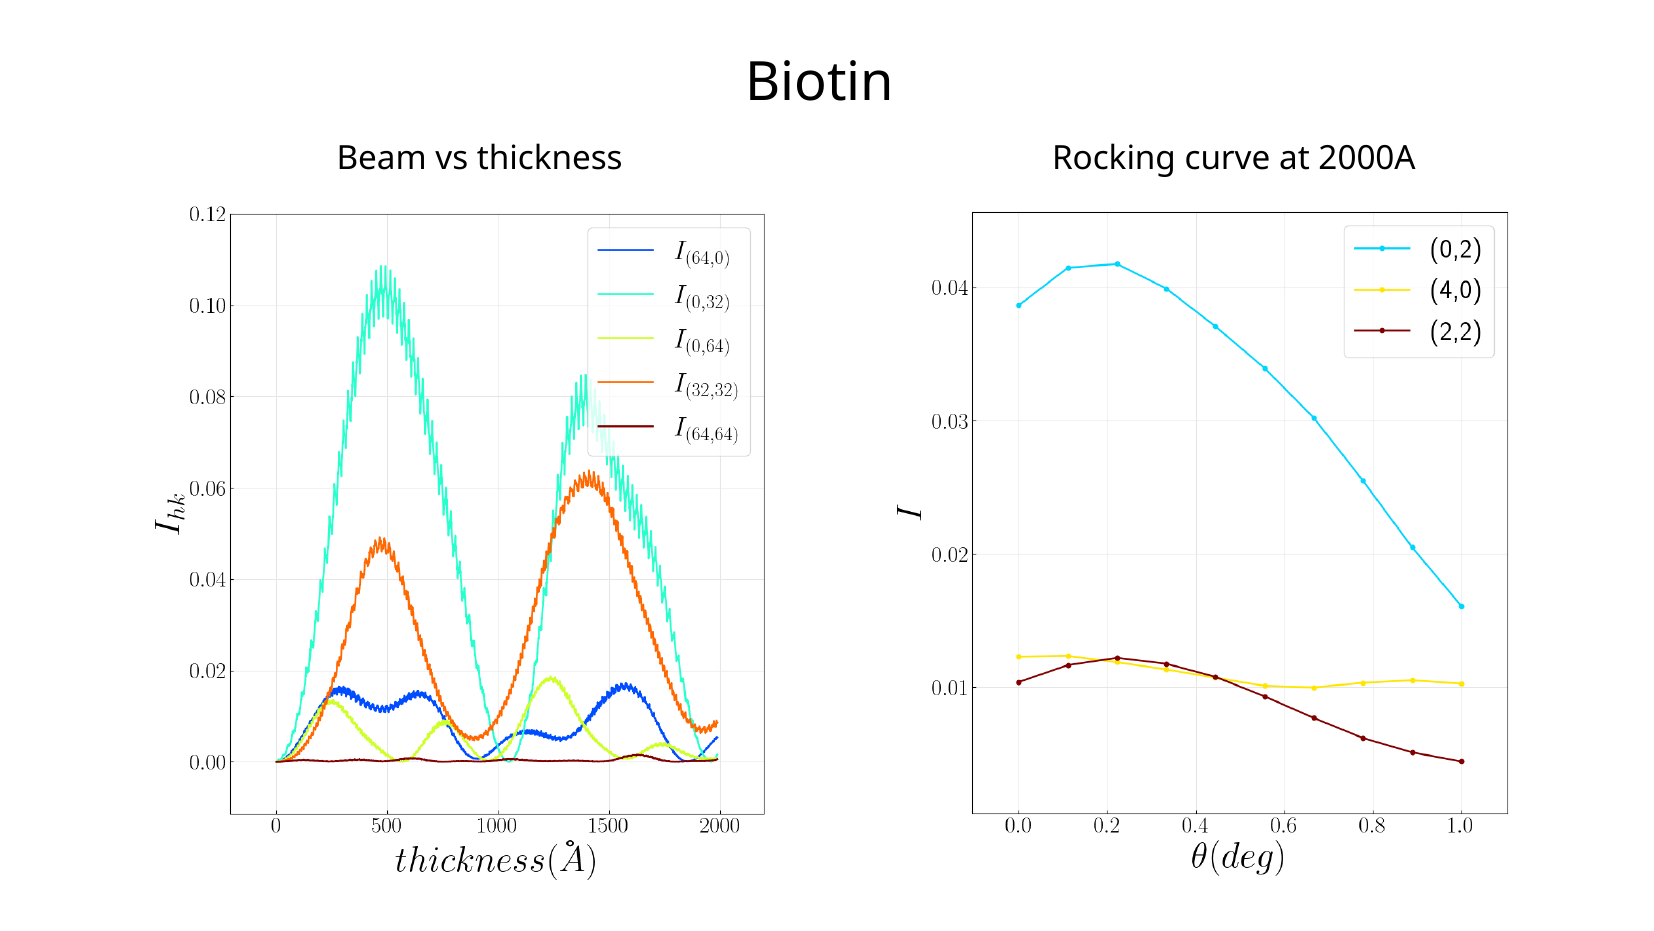

# Biotin
Beam vs thickness
Rocking curve at 2000A